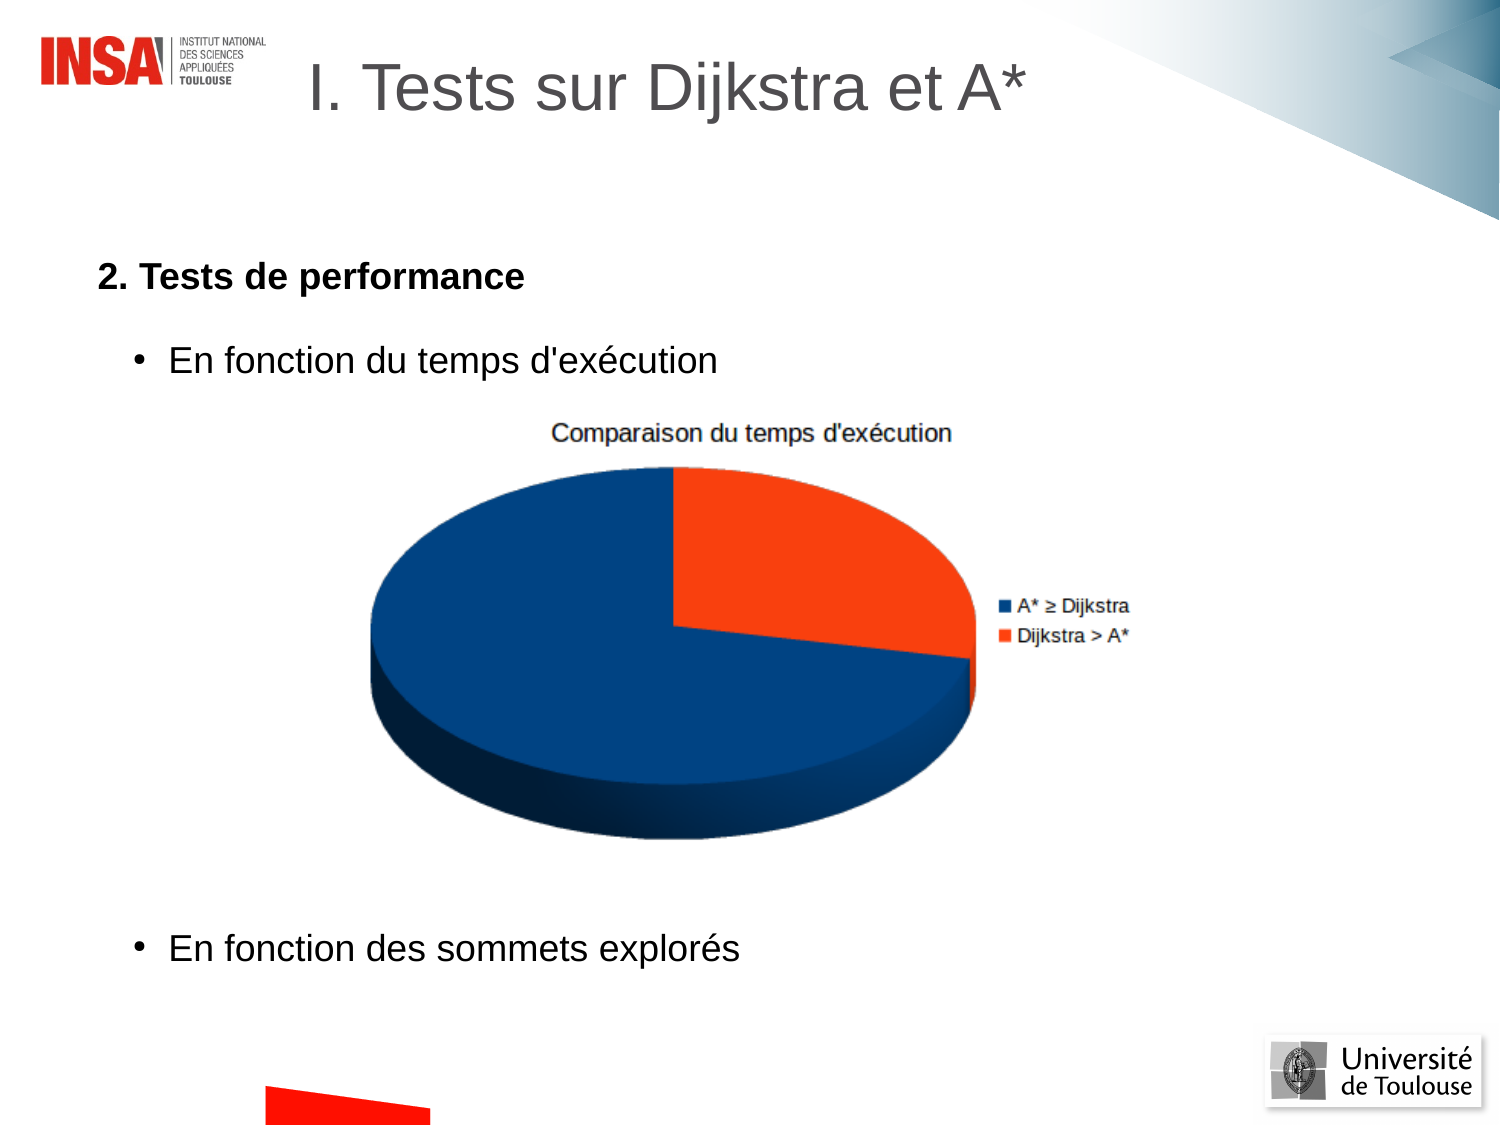

I. Tests sur Dijkstra et A*
#
2. Tests de performance
En fonction du temps d'exécution
En fonction des sommets explorés